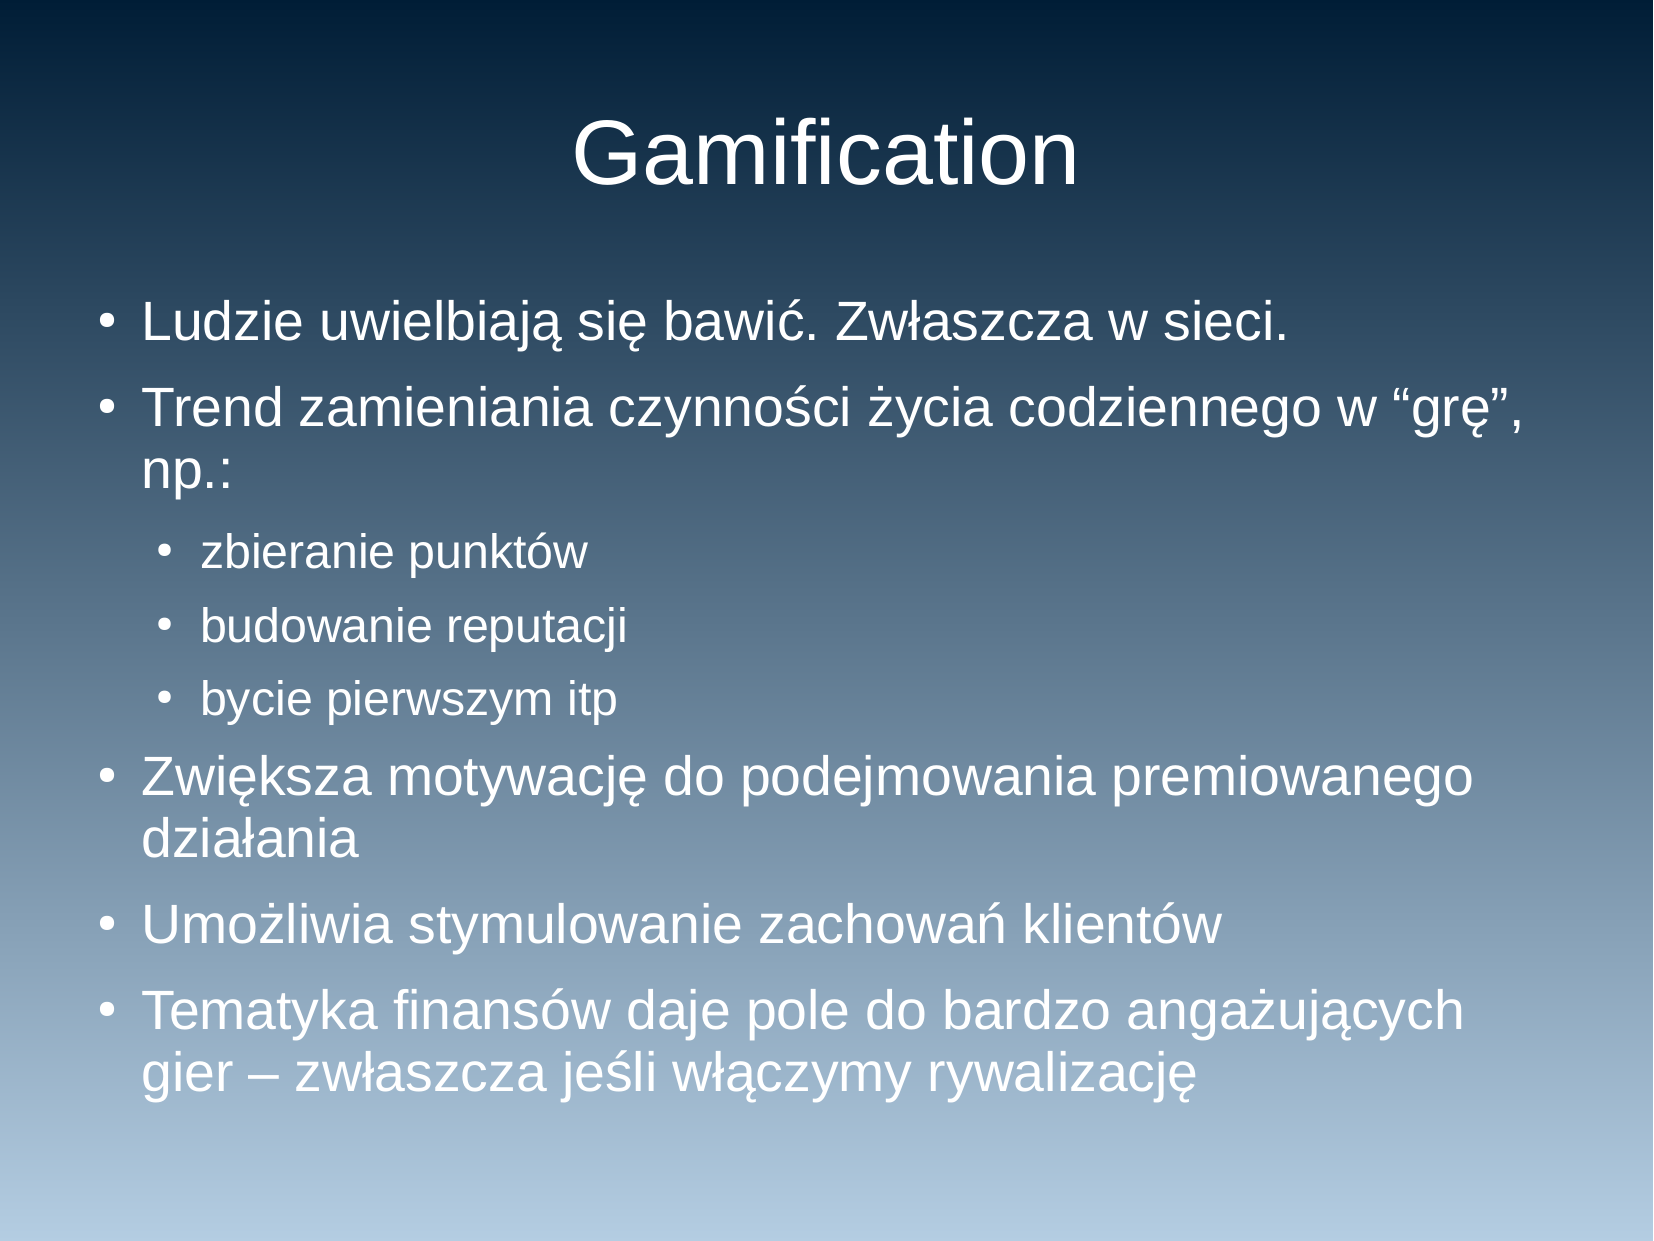

# Gamification
Ludzie uwielbiają się bawić. Zwłaszcza w sieci.
Trend zamieniania czynności życia codziennego w “grę”, np.:
zbieranie punktów
budowanie reputacji
bycie pierwszym itp
Zwiększa motywację do podejmowania premiowanego działania
Umożliwia stymulowanie zachowań klientów
Tematyka finansów daje pole do bardzo angażujących gier – zwłaszcza jeśli włączymy rywalizację